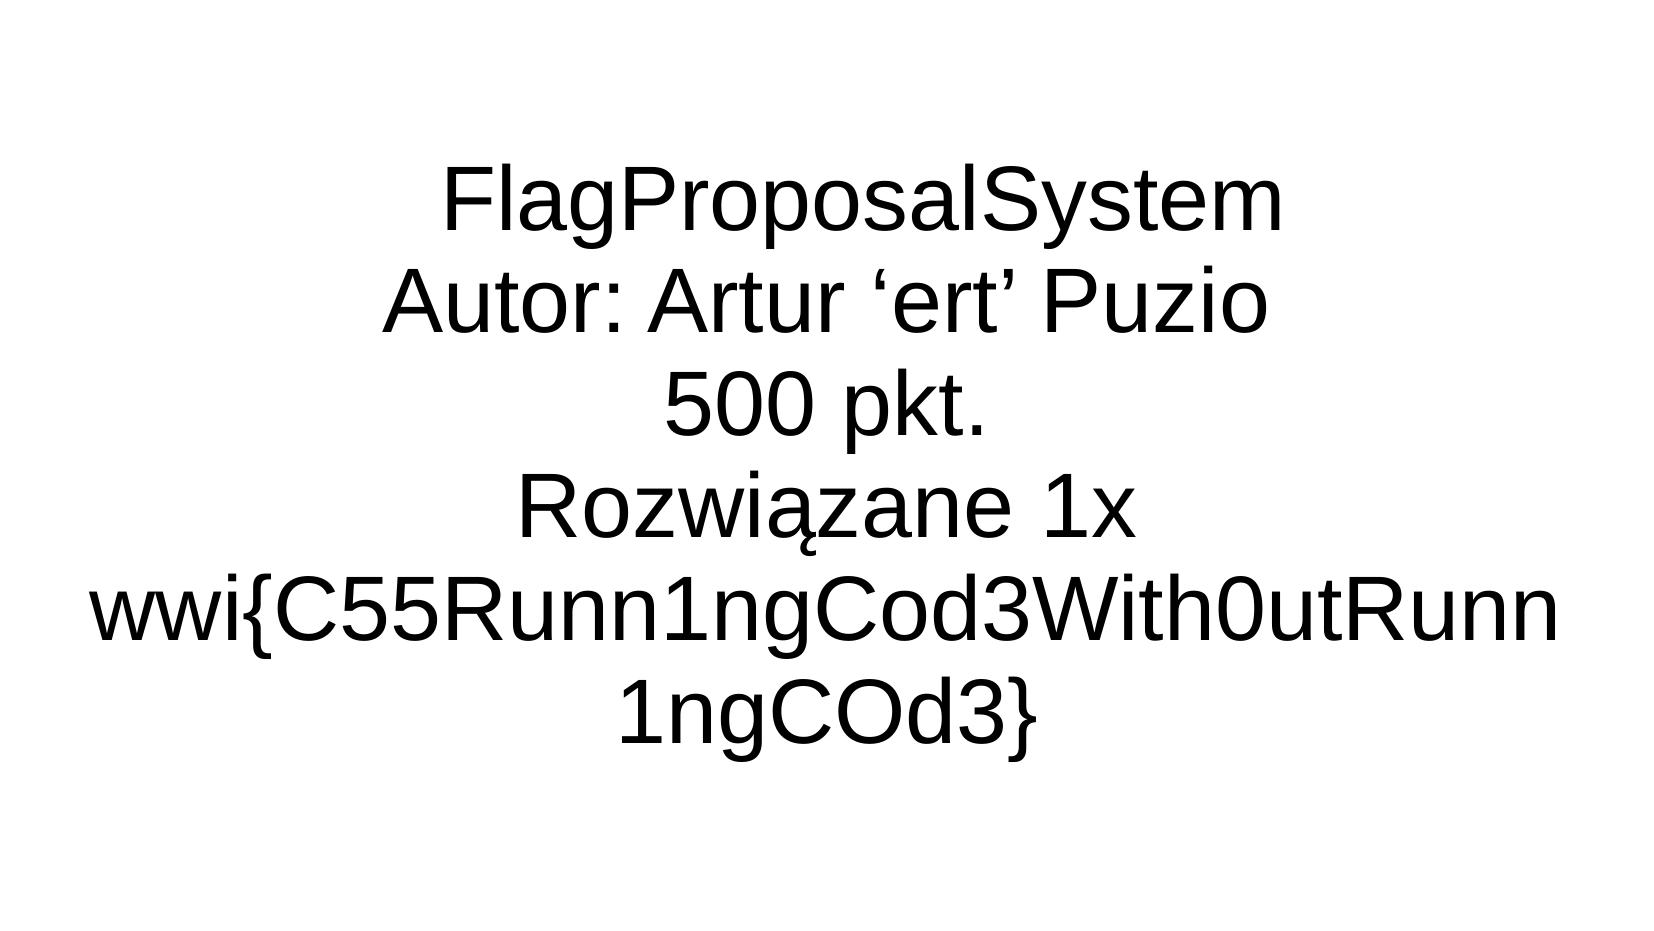

# FlagProposalSystem
Autor: Artur ‘ert’ Puzio
500 pkt.
Rozwiązane 1x
wwi{C55Runn1ngCod3With0utRunn1ngCOd3}